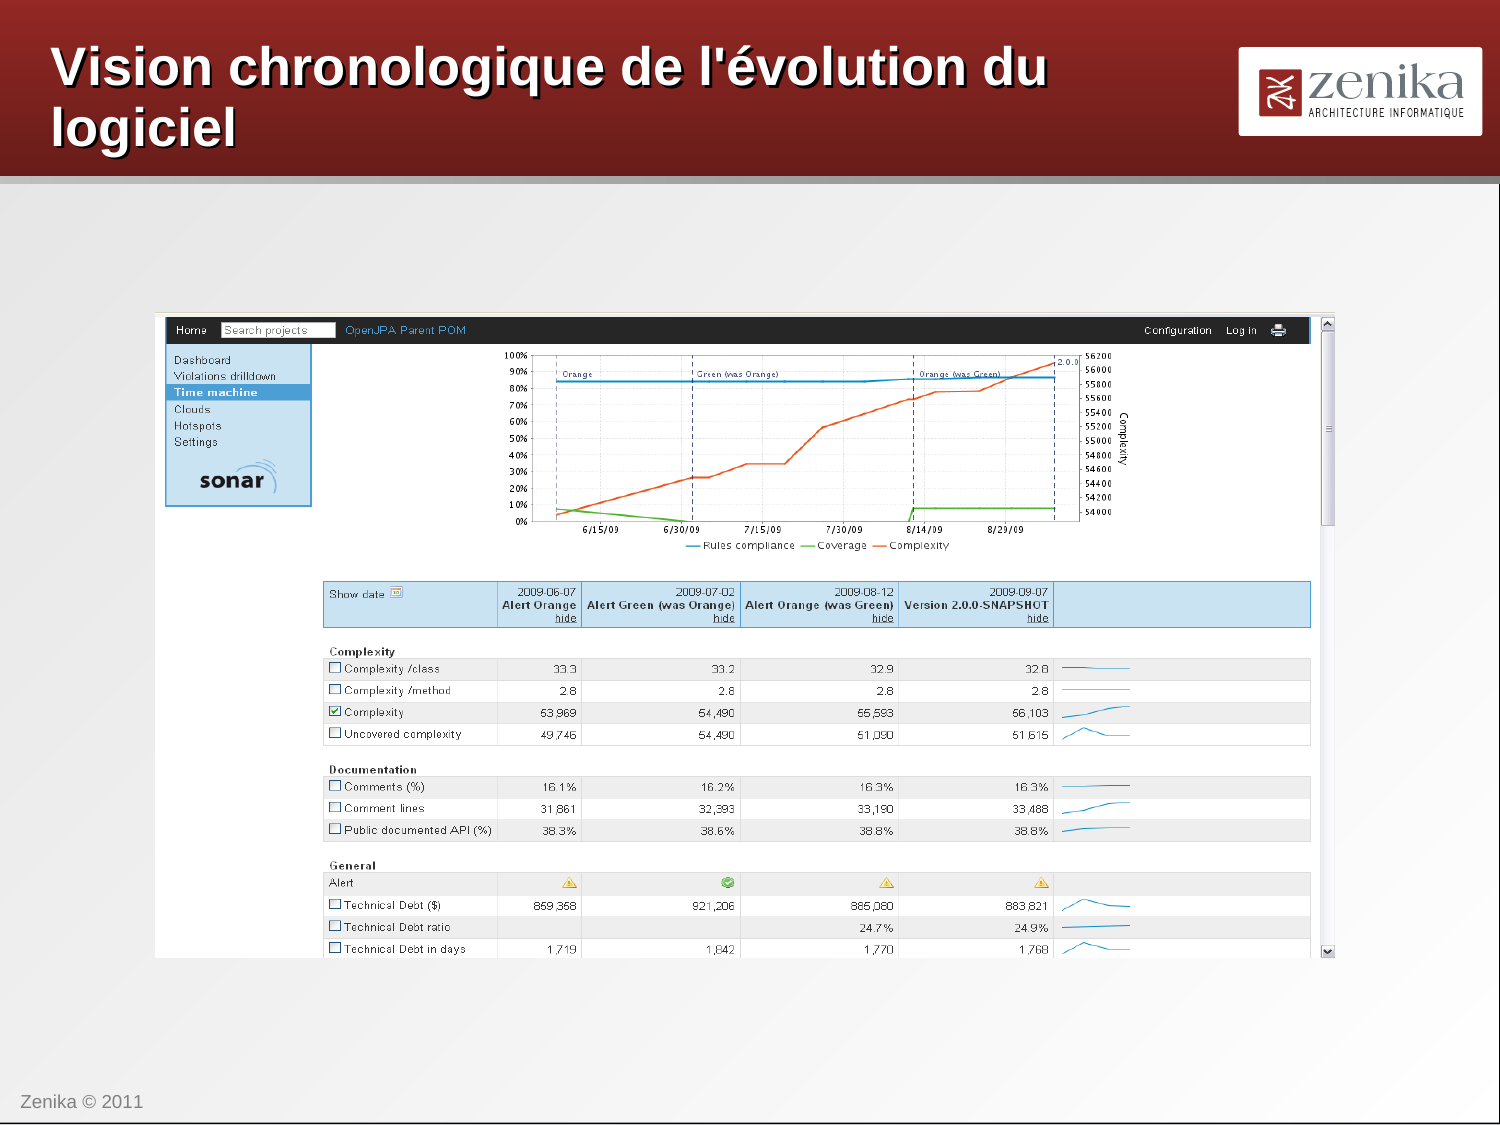

# Vision chronologique de l'évolution du logiciel